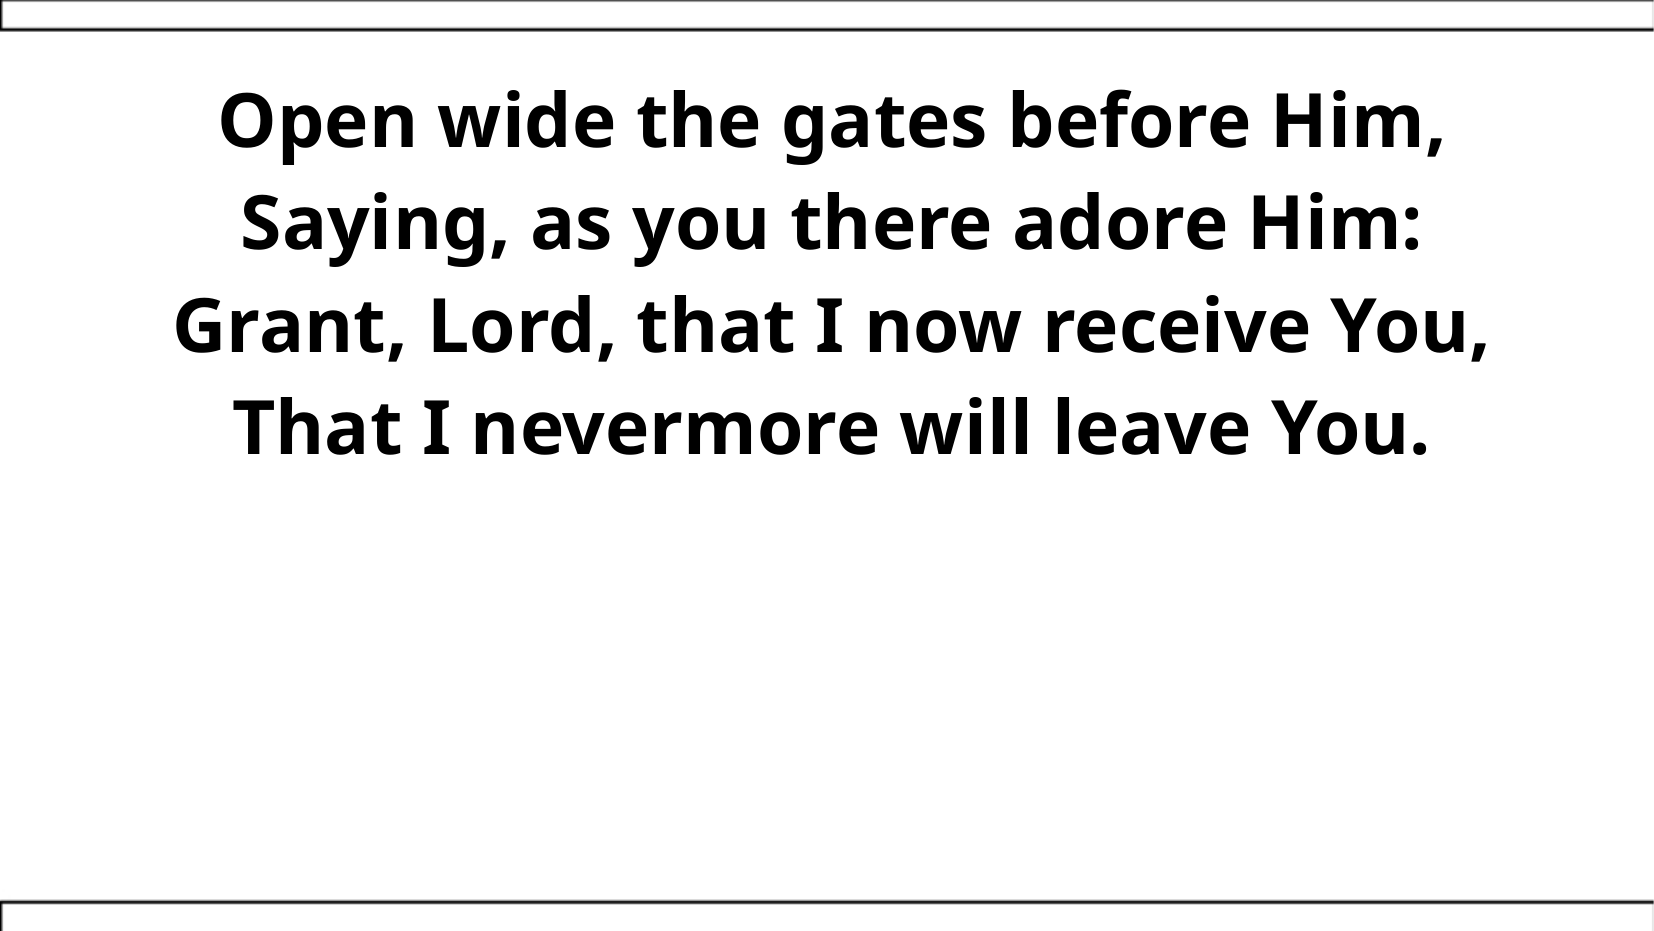

Open wide the gates before Him,
Saying, as you there adore Him:
Grant, Lord, that I now receive You,
That I nevermore will leave You.